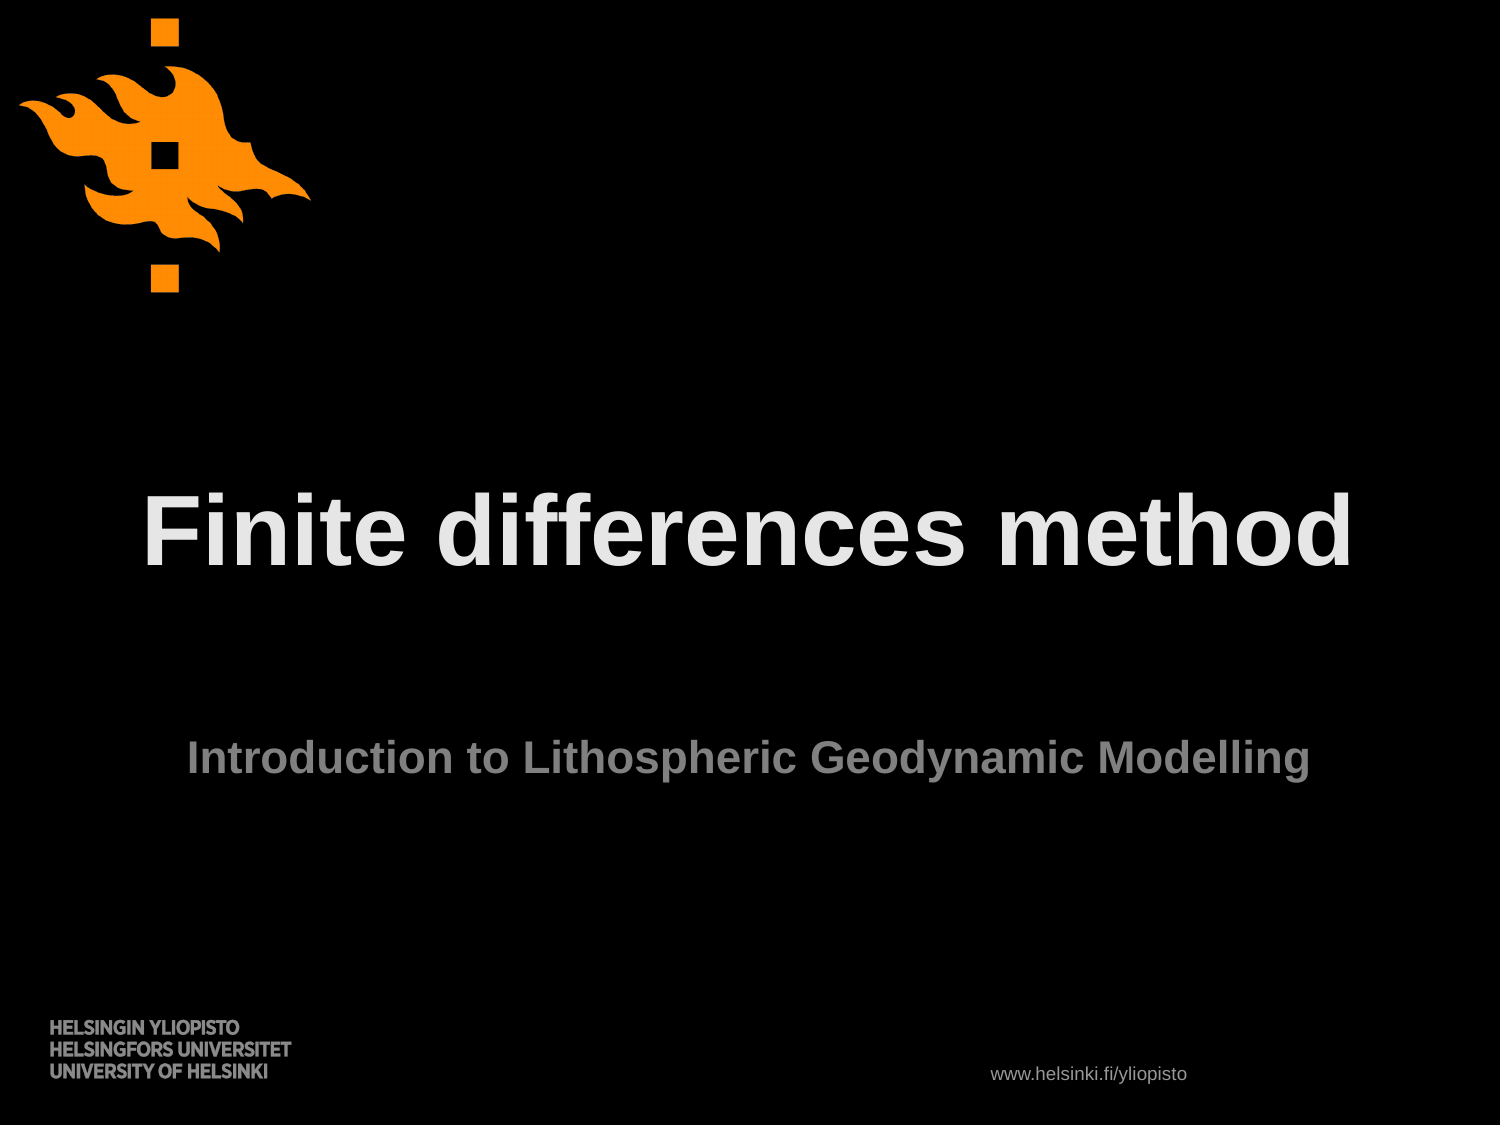

# Finite differences method
Introduction to Lithospheric Geodynamic Modelling